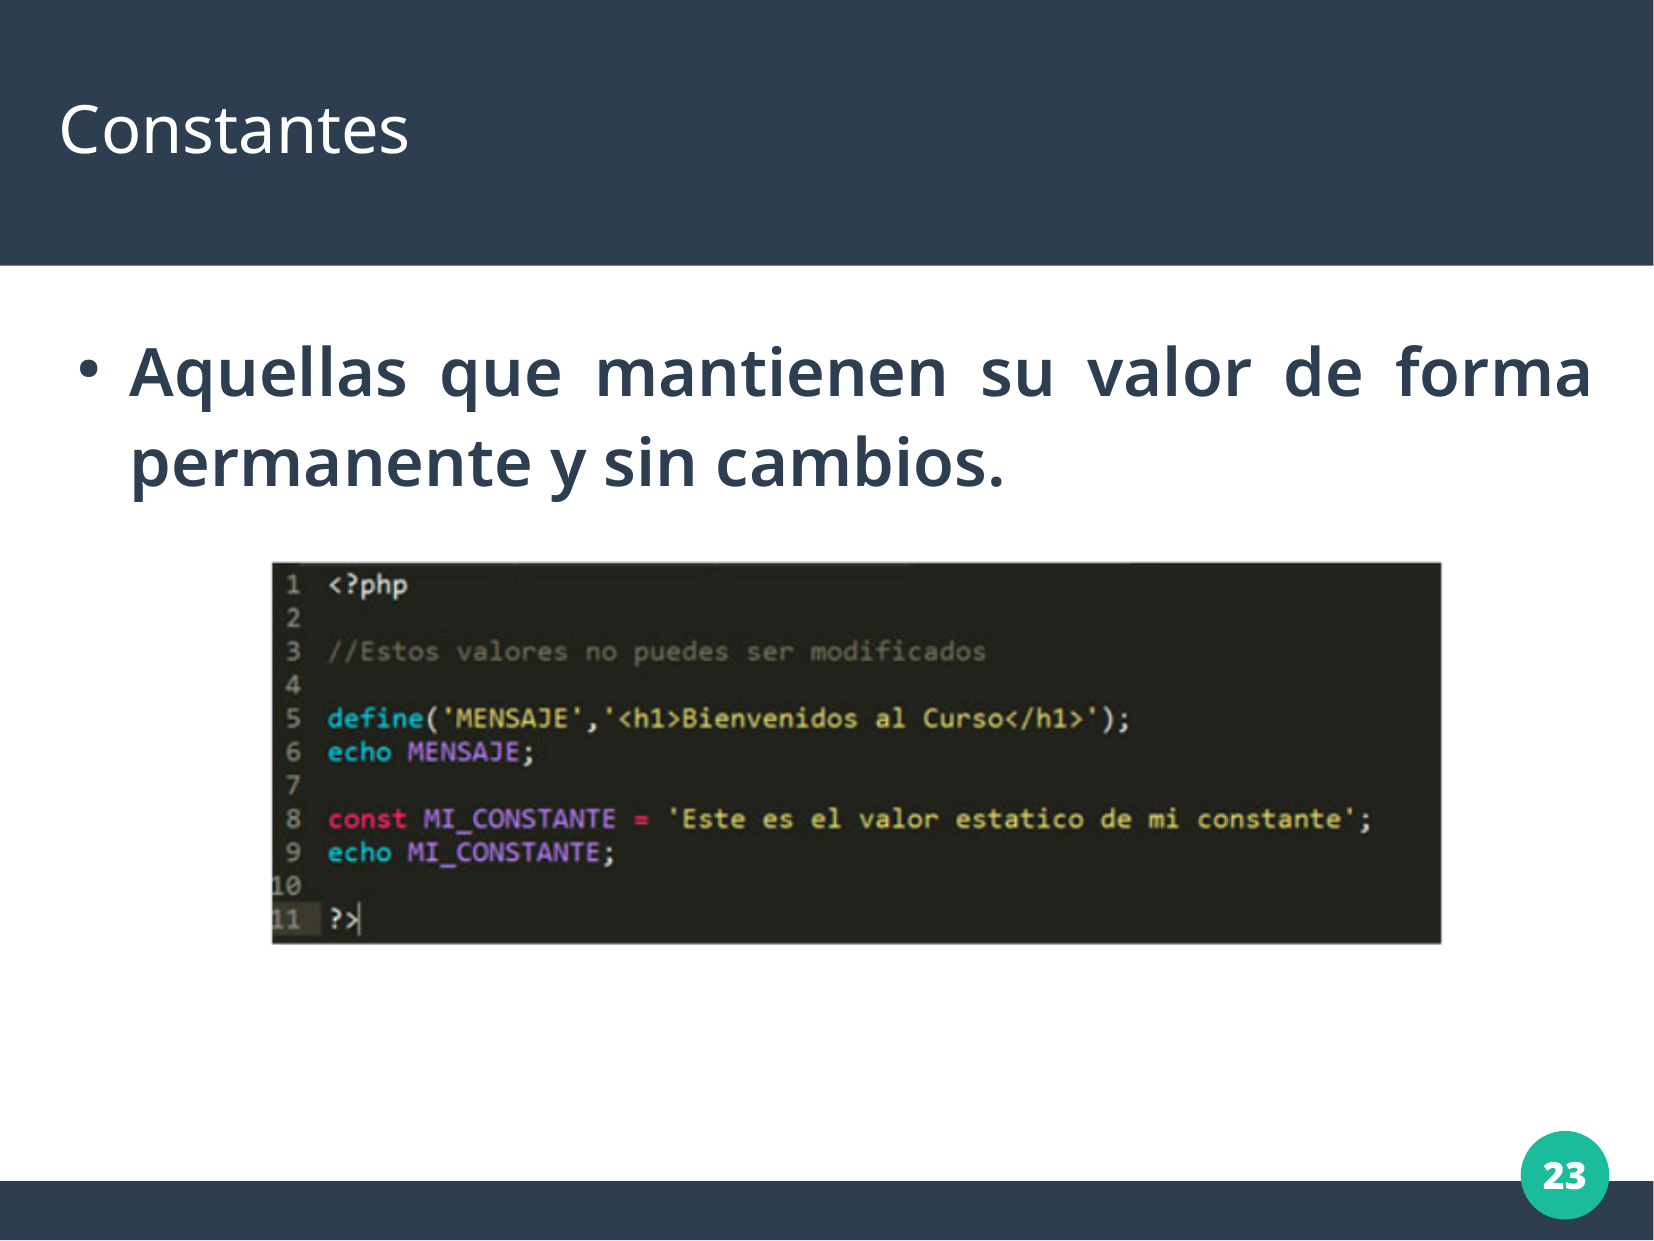

# Constantes
Aquellas que mantienen su valor de forma permanente y sin cambios.
23